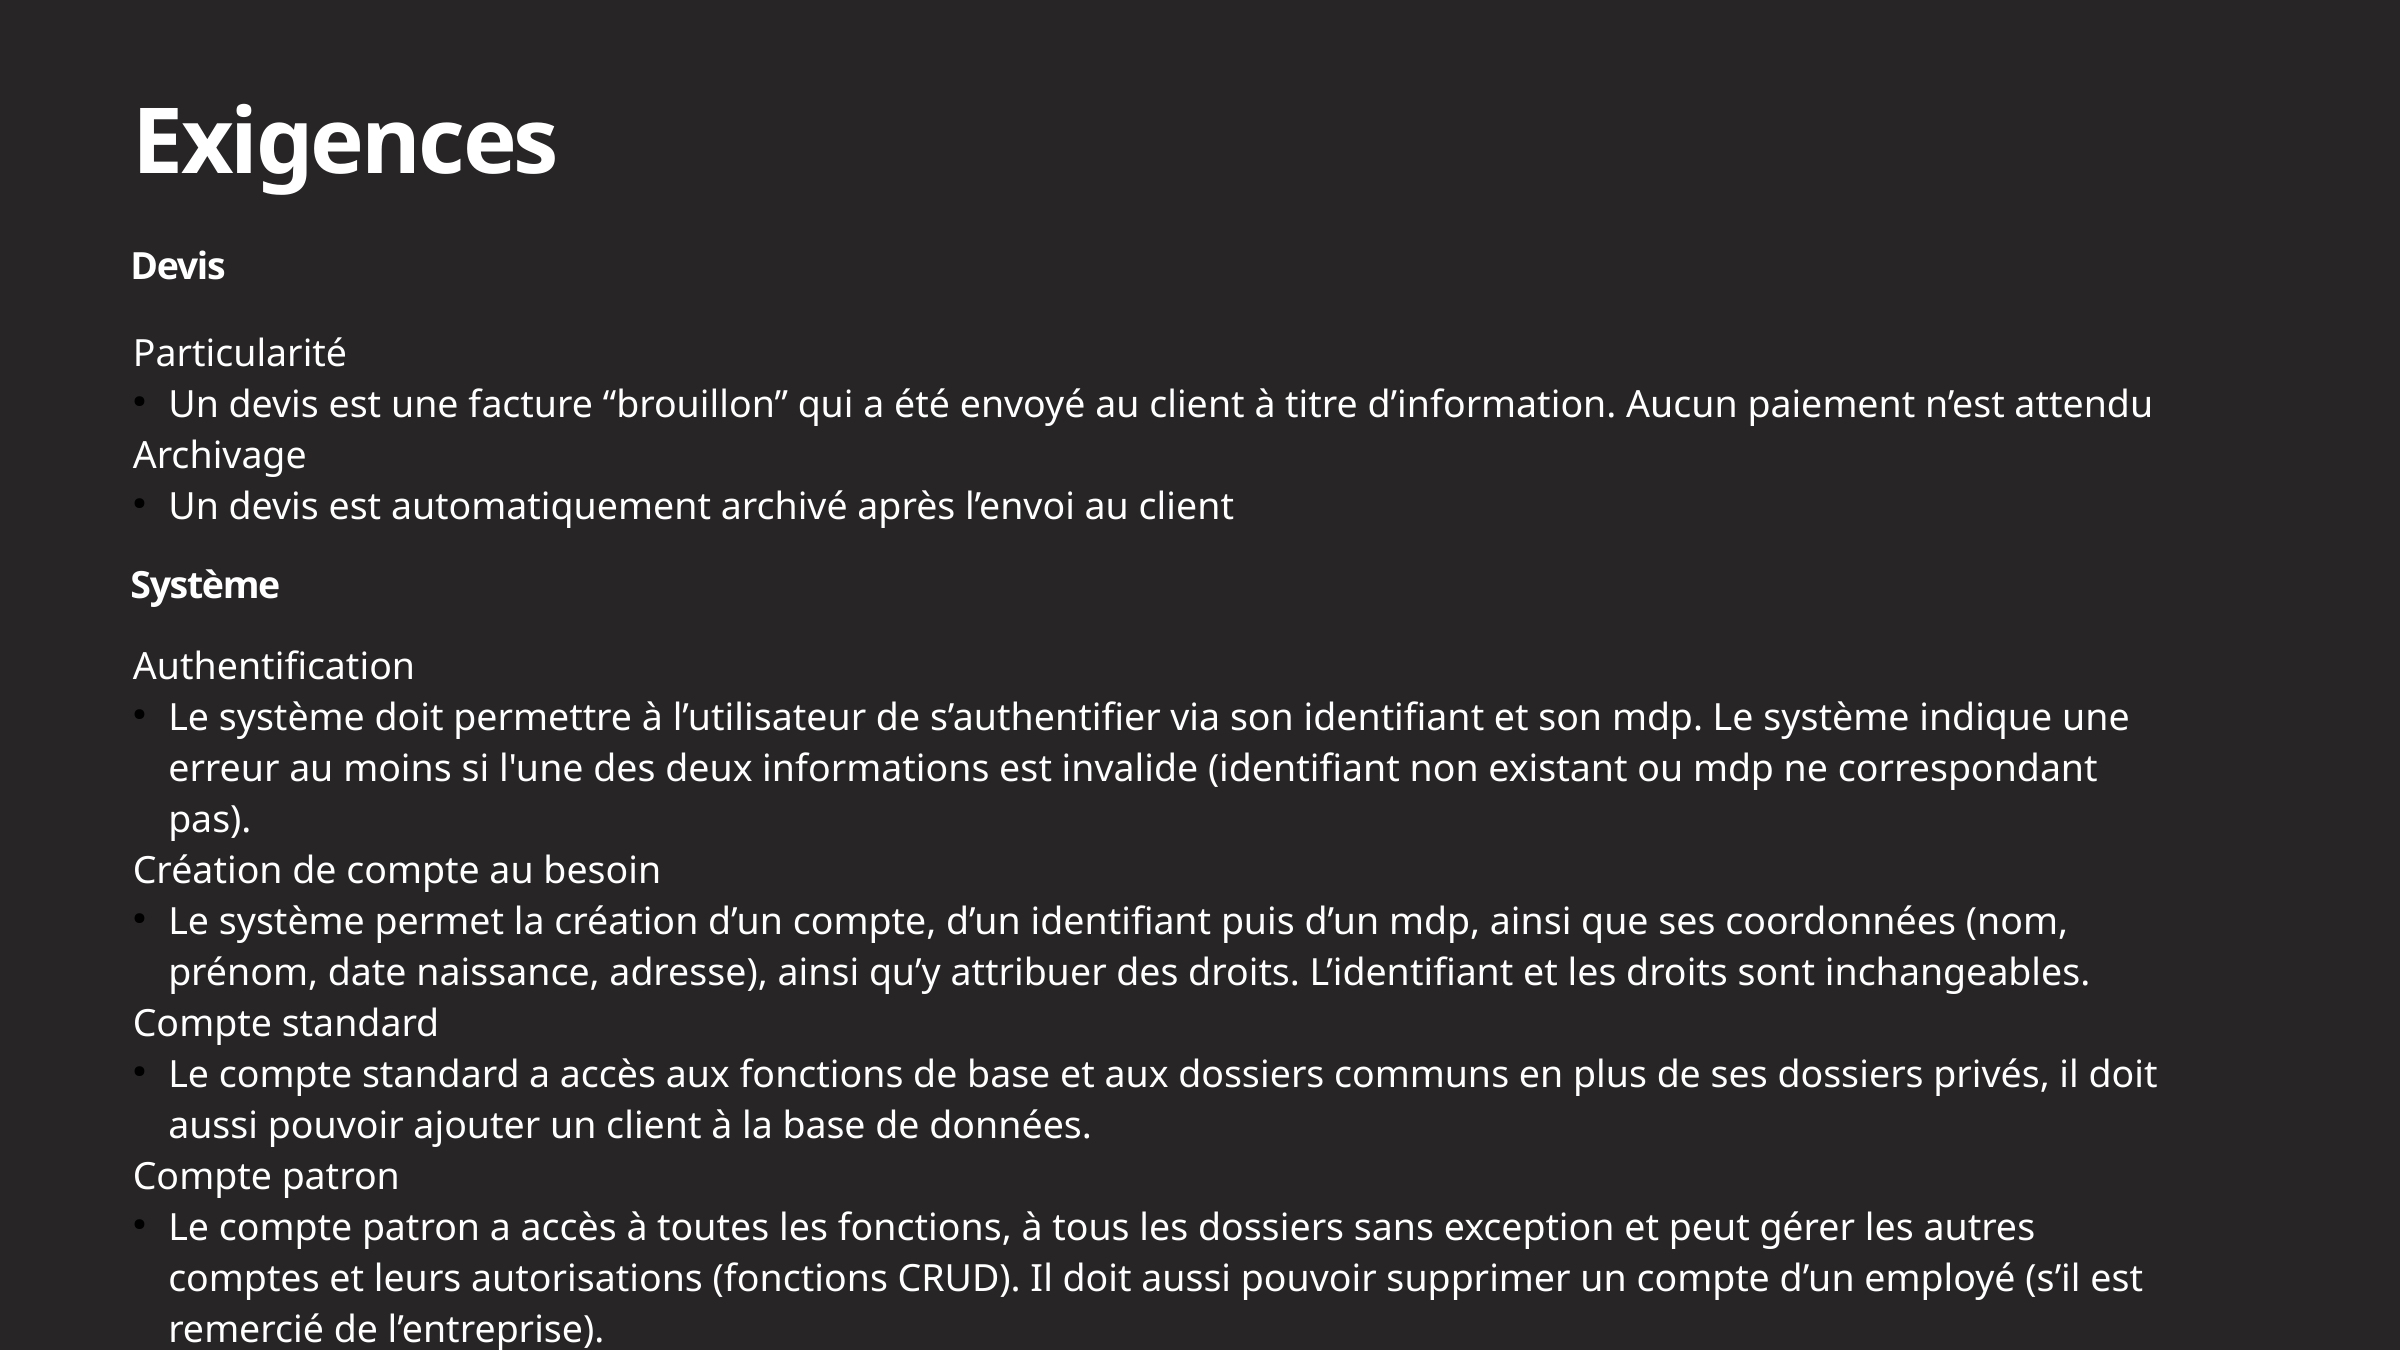

Exigences
Devis
Particularité
Un devis est une facture “brouillon” qui a été envoyé au client à titre d’information. Aucun paiement n’est attendu
Archivage
Un devis est automatiquement archivé après l’envoi au client
Système
Authentification
Le système doit permettre à l’utilisateur de s’authentifier via son identifiant et son mdp. Le système indique une erreur au moins si l'une des deux informations est invalide (identifiant non existant ou mdp ne correspondant pas).
Création de compte au besoin
Le système permet la création d’un compte, d’un identifiant puis d’un mdp, ainsi que ses coordonnées (nom, prénom, date naissance, adresse), ainsi qu’y attribuer des droits. L’identifiant et les droits sont inchangeables.
Compte standard
Le compte standard a accès aux fonctions de base et aux dossiers communs en plus de ses dossiers privés, il doit aussi pouvoir ajouter un client à la base de données.
Compte patron
Le compte patron a accès à toutes les fonctions, à tous les dossiers sans exception et peut gérer les autres comptes et leurs autorisations (fonctions CRUD). Il doit aussi pouvoir supprimer un compte d’un employé (s’il est remercié de l’entreprise).